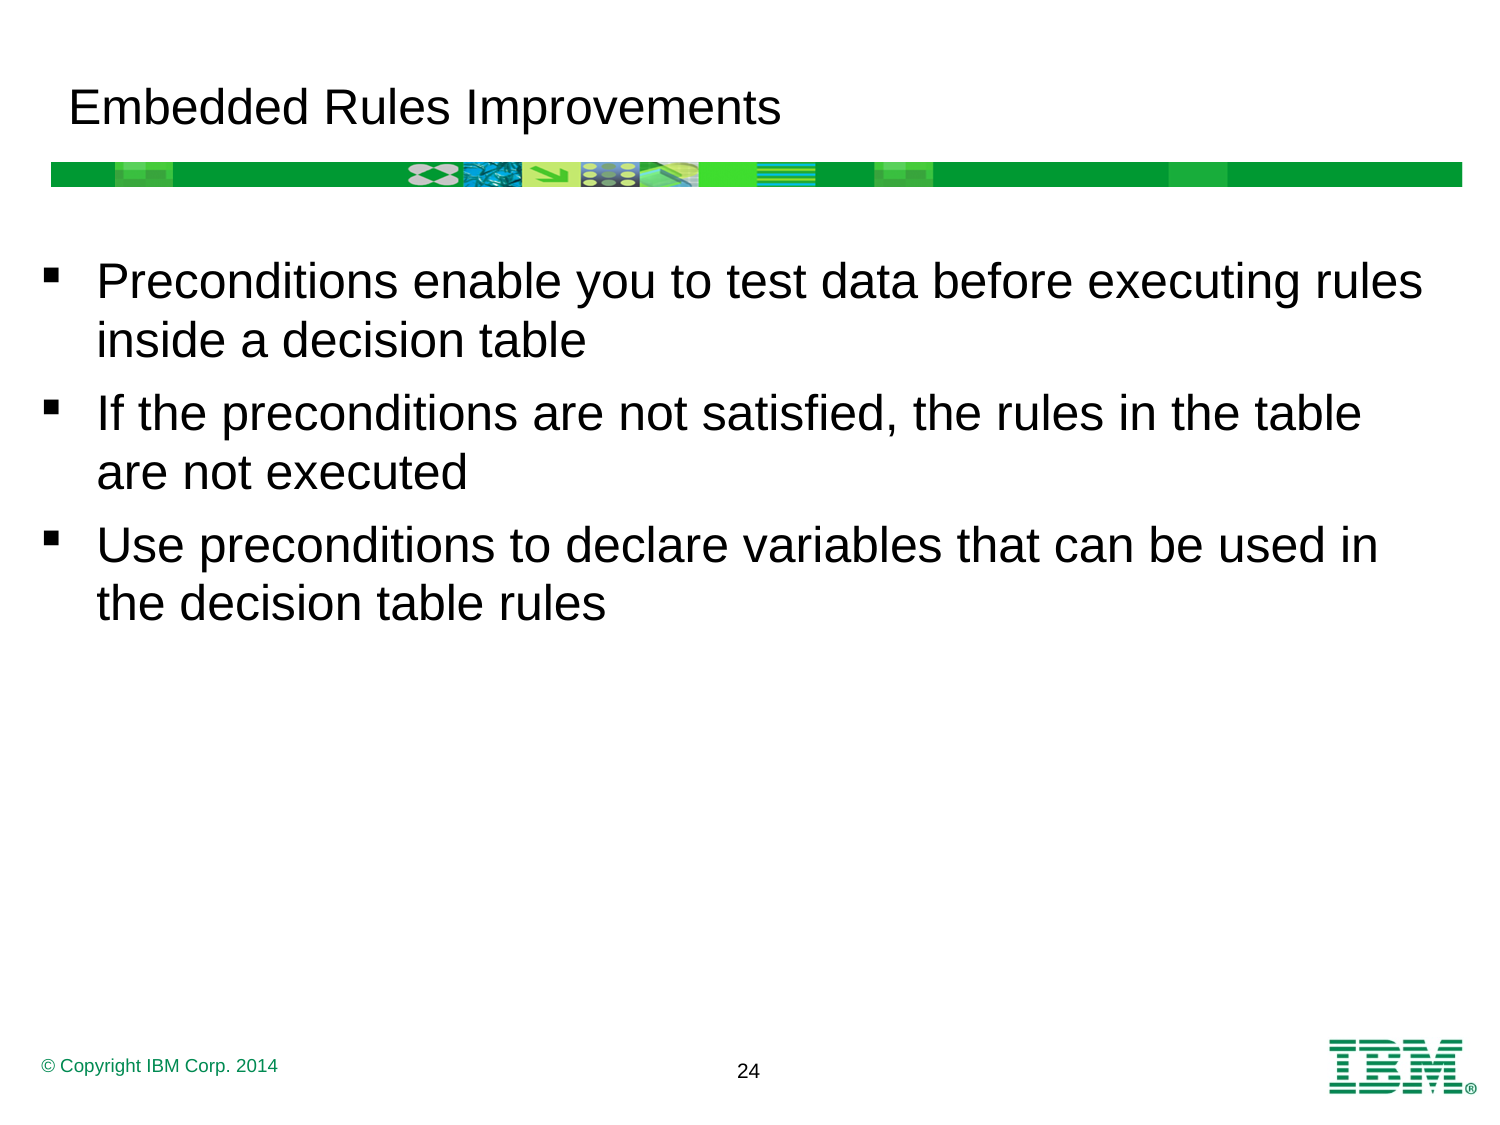

# Embedded Rules Improvements
Preconditions enable you to test data before executing rules inside a decision table
If the preconditions are not satisfied, the rules in the table are not executed
Use preconditions to declare variables that can be used in the decision table rules
24